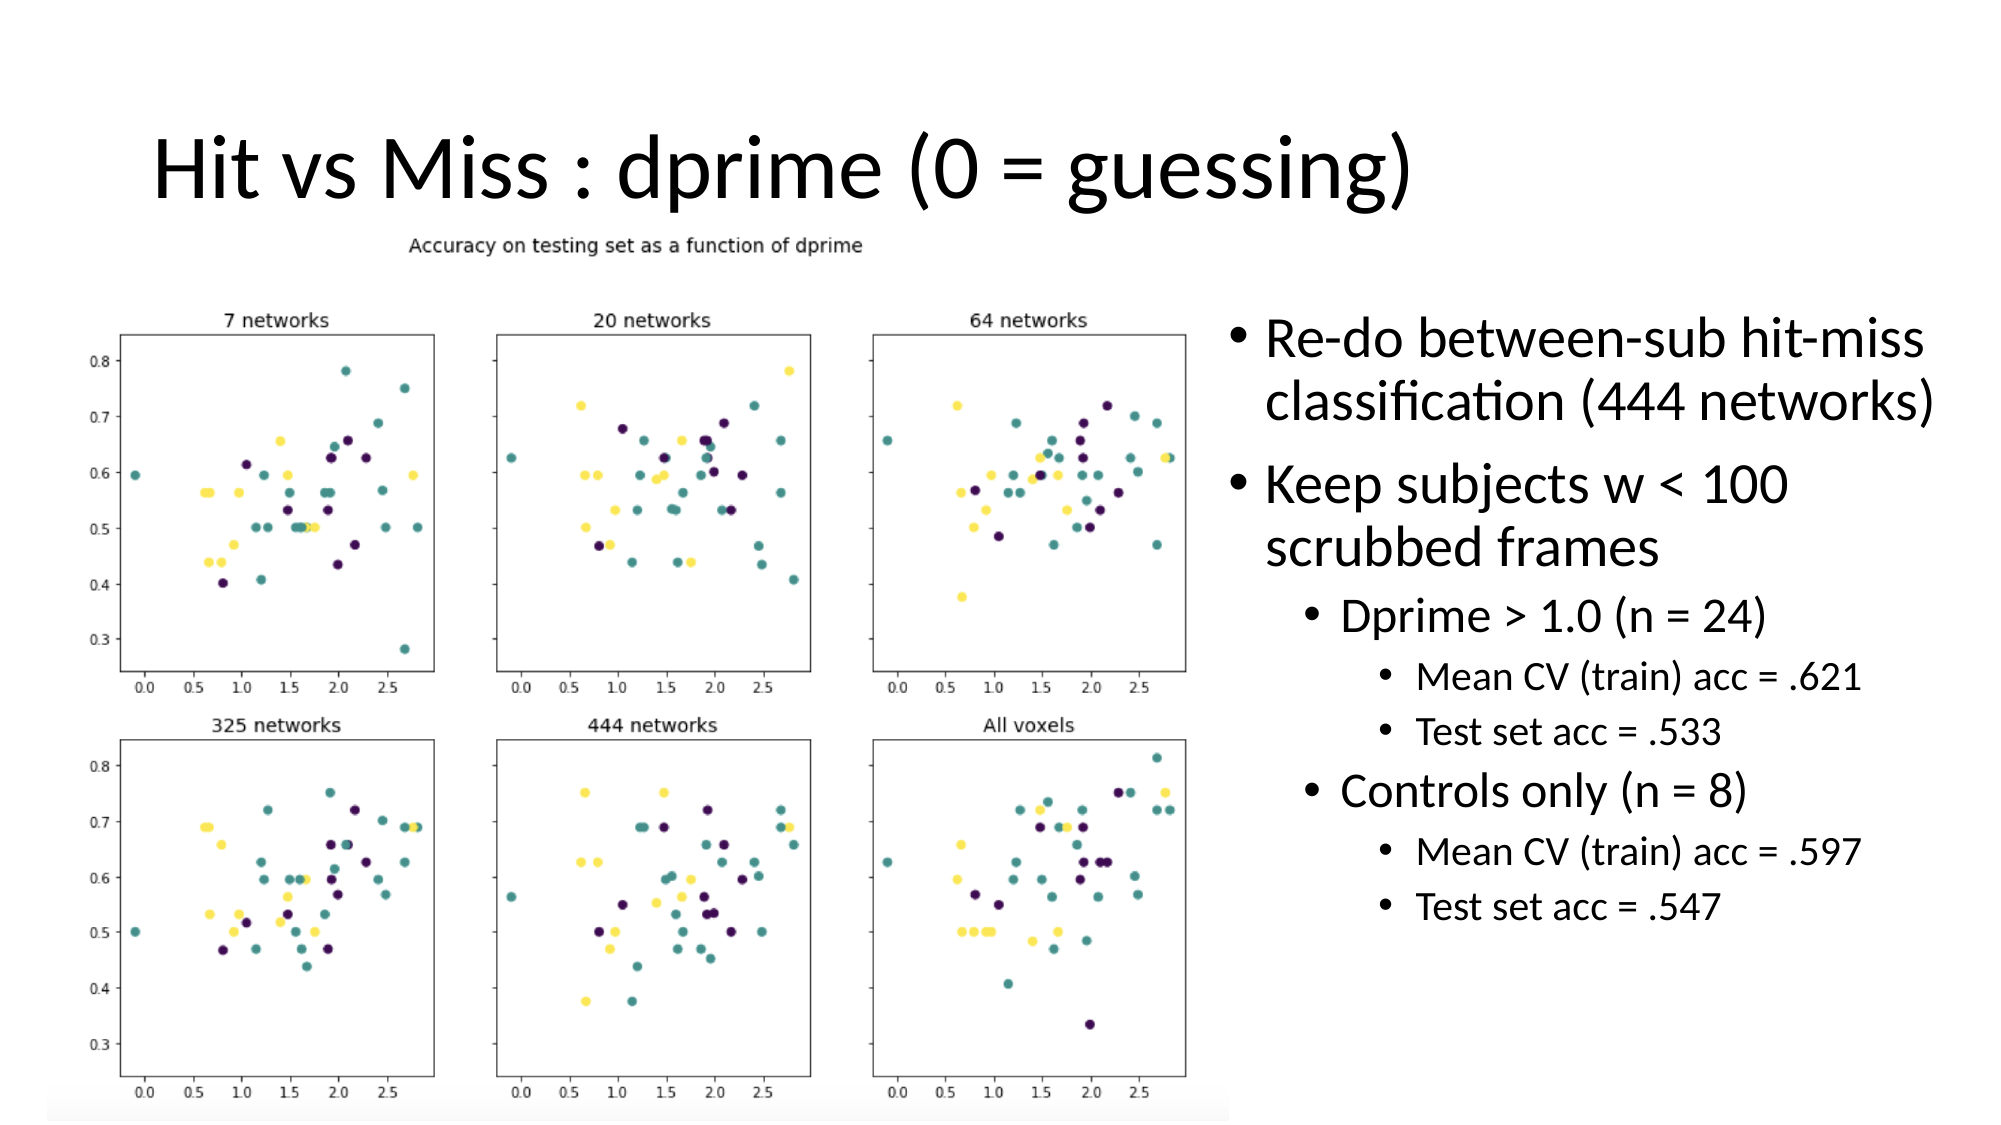

# Hit vs Miss : dprime (0 = guessing)
Re-do between-sub hit-miss classification (444 networks)
Keep subjects w < 100 scrubbed frames
Dprime > 1.0 (n = 24)
Mean CV (train) acc = .621
Test set acc = .533
Controls only (n = 8)
Mean CV (train) acc = .597
Test set acc = .547